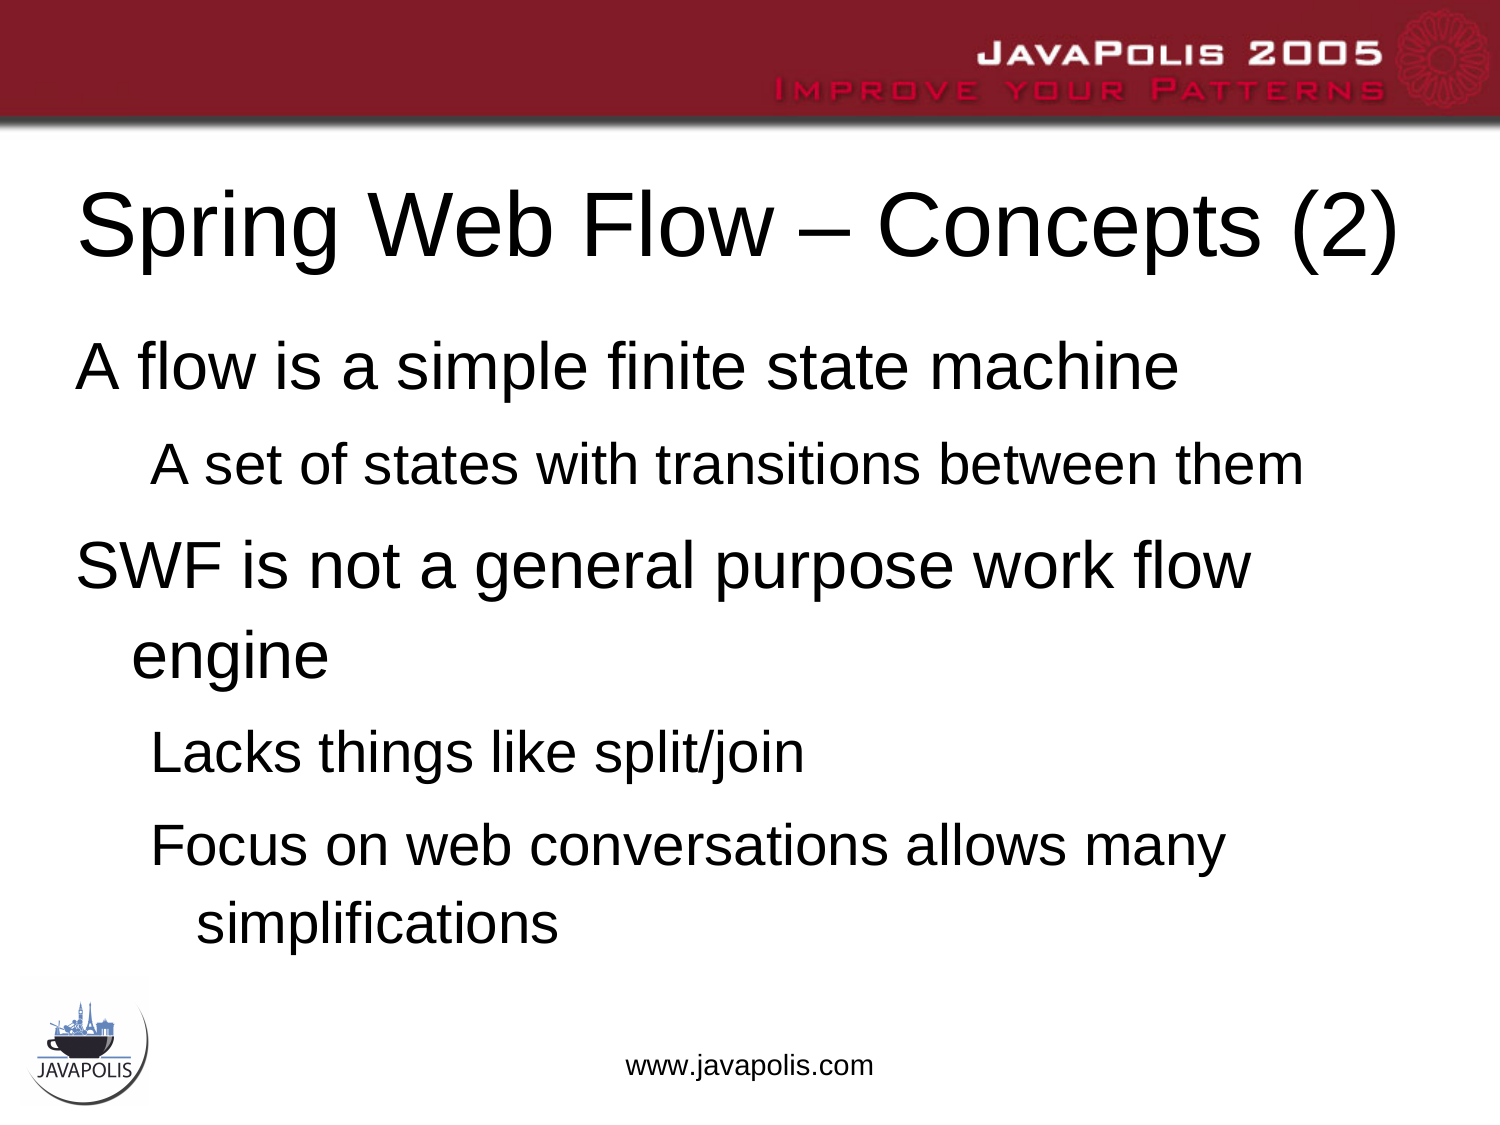

# Spring Web Flow – Concepts (2)
A flow is a simple finite state machine
A set of states with transitions between them
SWF is not a general purpose work flow engine
Lacks things like split/join
Focus on web conversations allows many simplifications